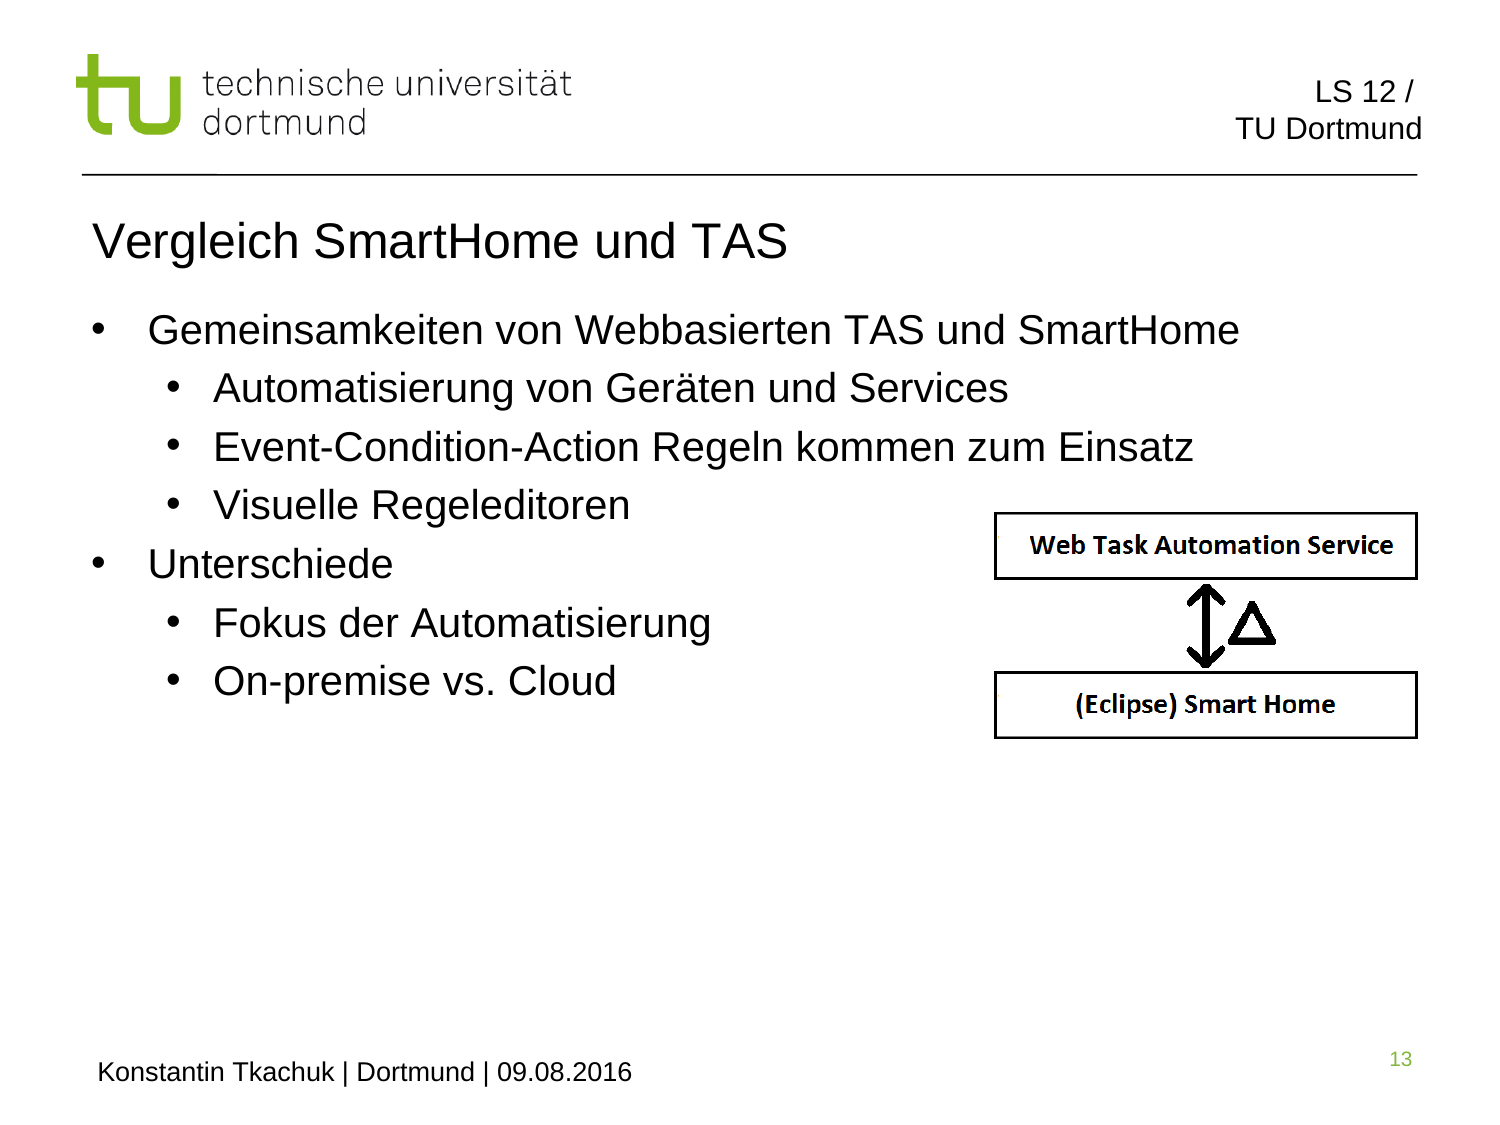

# Vergleich SmartHome und TAS
Gemeinsamkeiten von Webbasierten TAS und SmartHome
Automatisierung von Geräten und Services
Event-Condition-Action Regeln kommen zum Einsatz
Visuelle Regeleditoren
Unterschiede
Fokus der Automatisierung
On-premise vs. Cloud
Konstantin Tkachuk | Dortmund | 09.08.2016